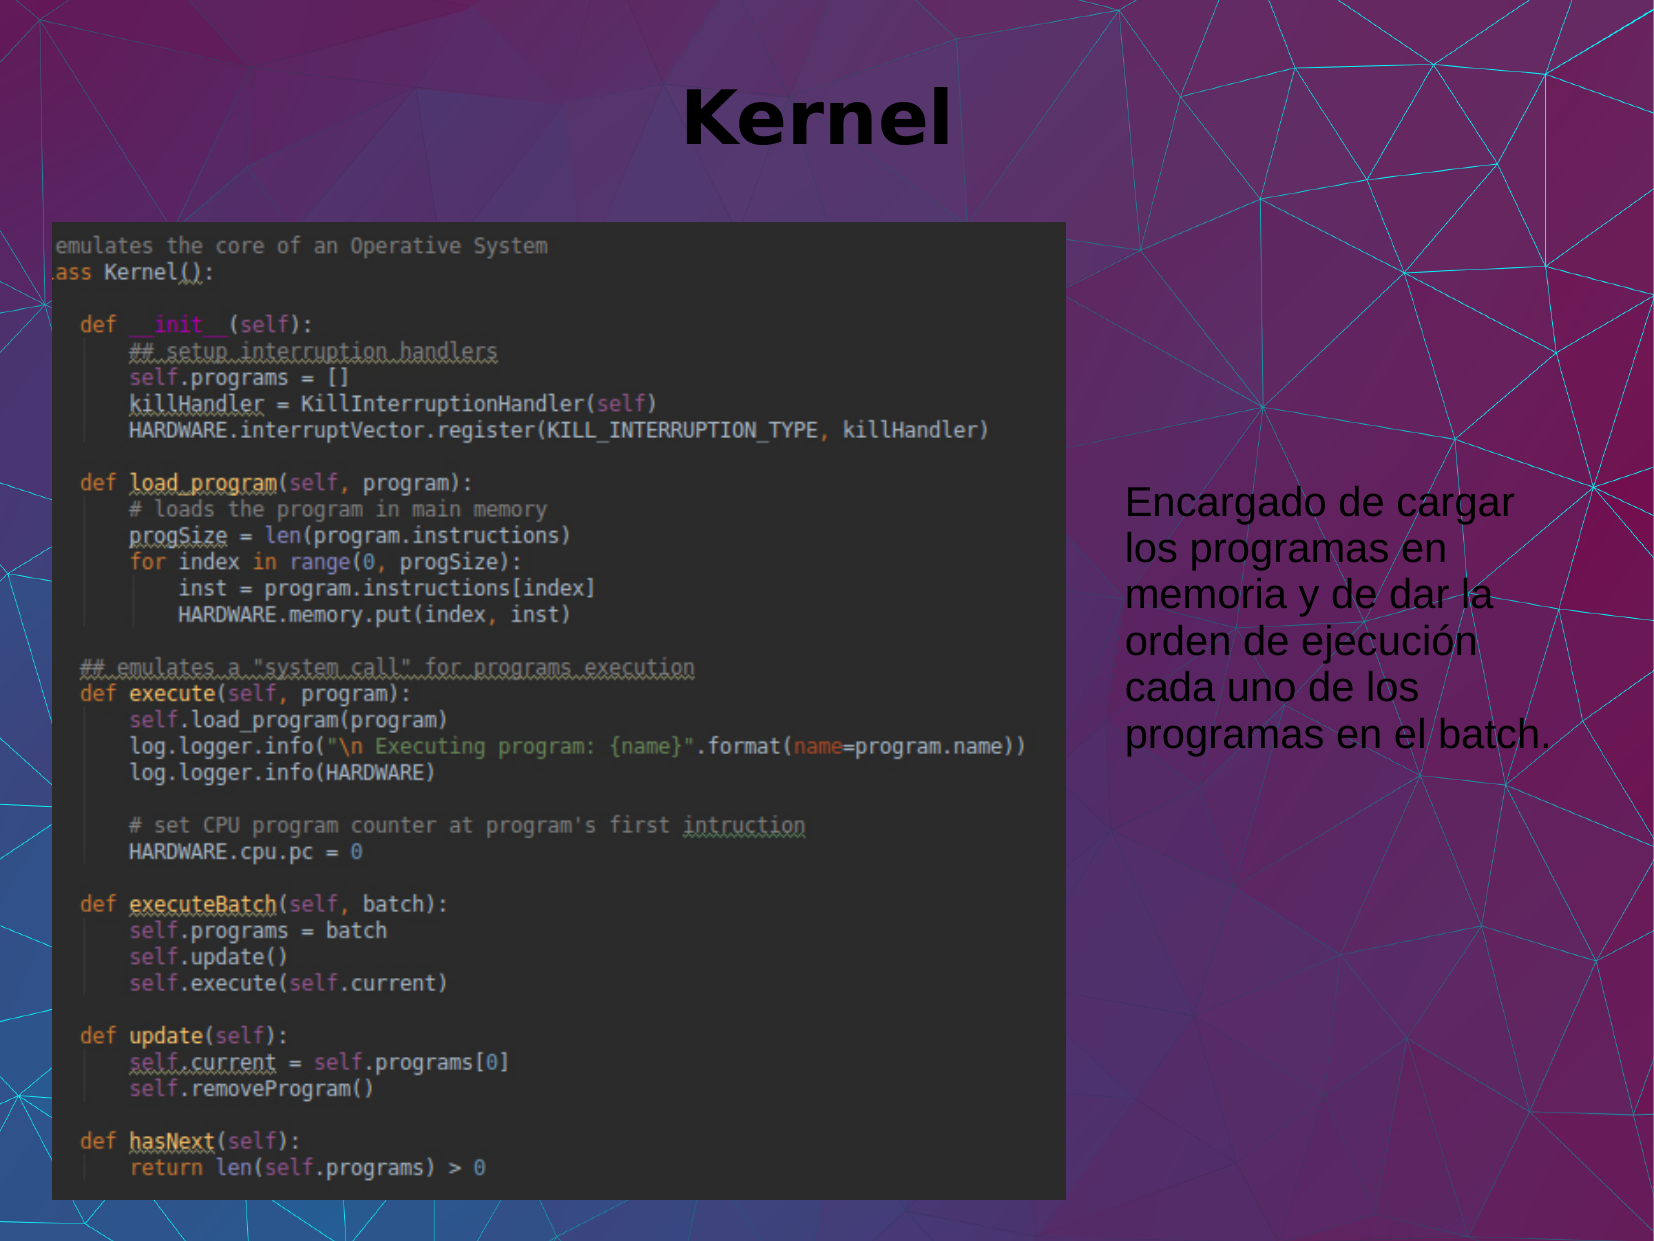

# Kernel
Encargado de cargar los programas en memoria y de dar la orden de ejecución cada uno de los programas en el batch.